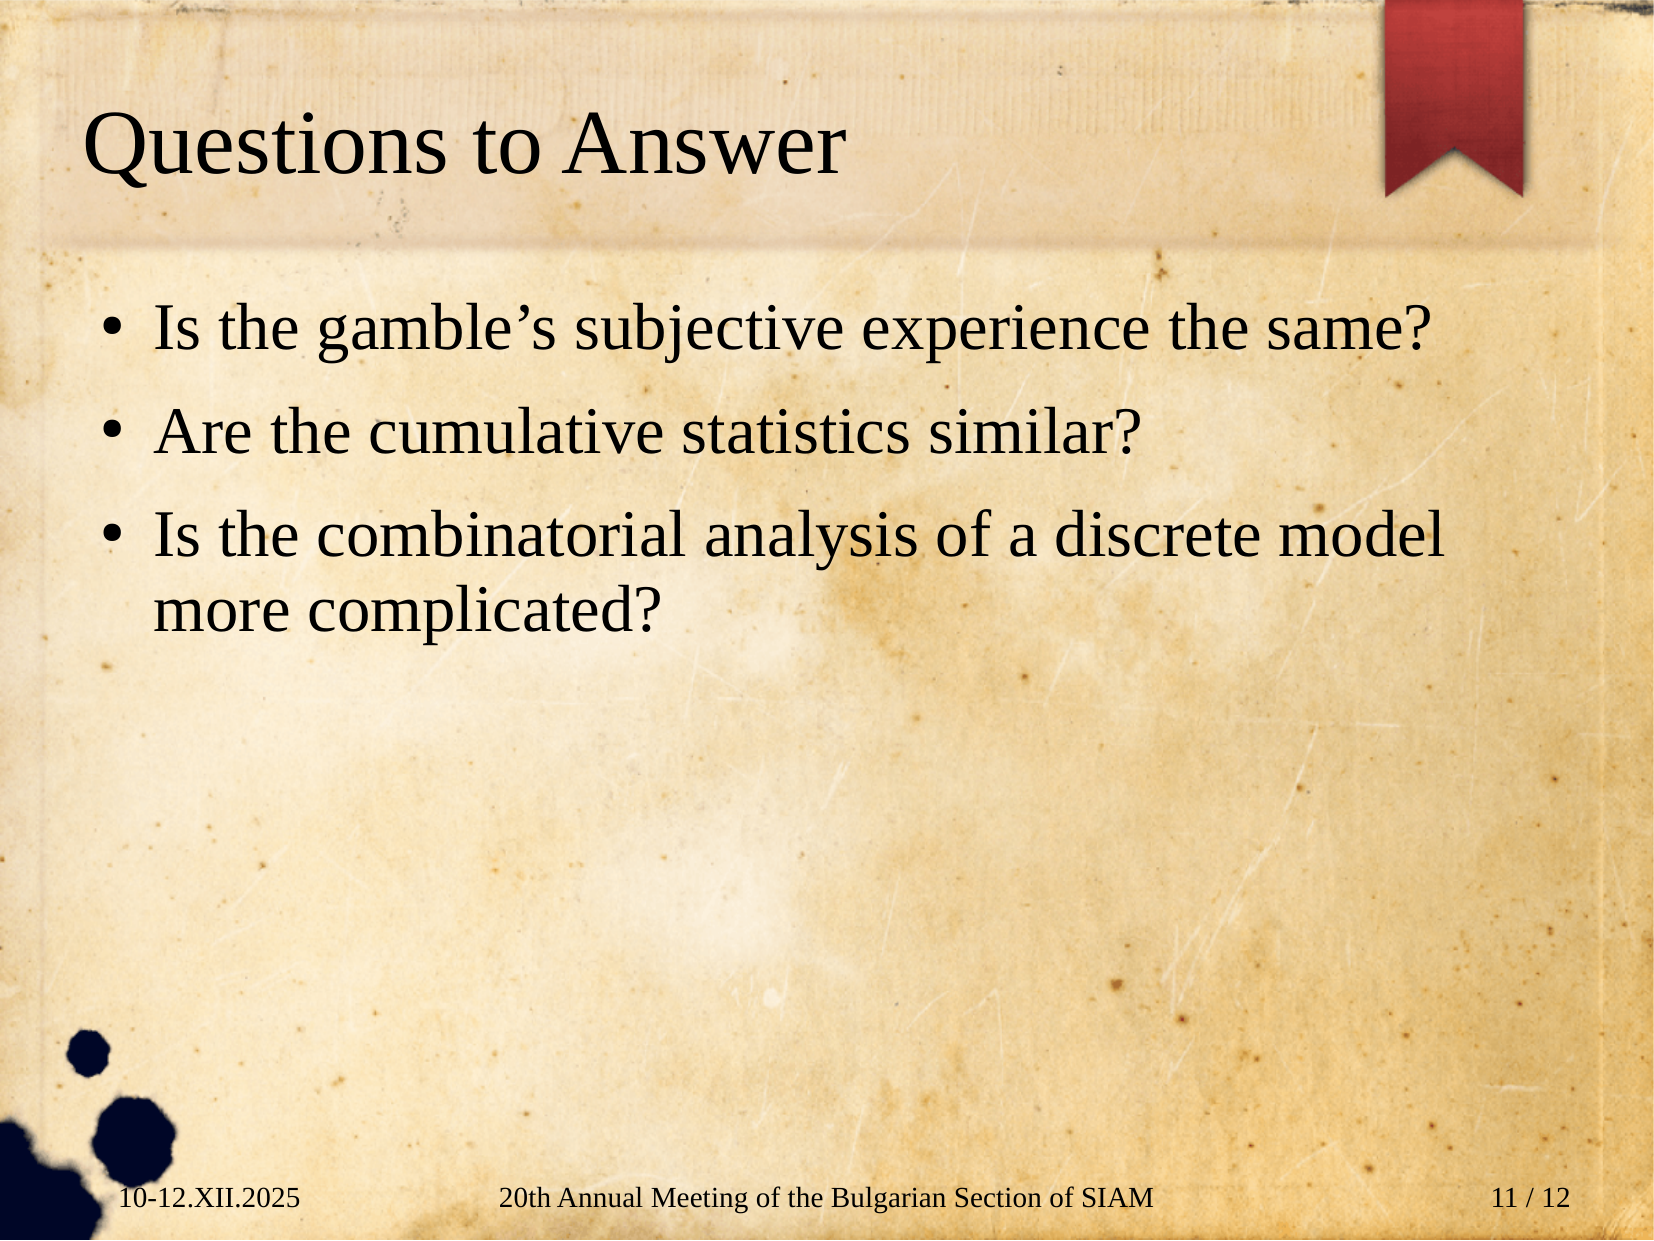

# Questions to Answer
Is the gamble’s subjective experience the same?
Are the cumulative statistics similar?
Is the combinatorial analysis of a discrete model more complicated?
10-12.XII.2025
20th Annual Meeting of the Bulgarian Section of SIAM
11